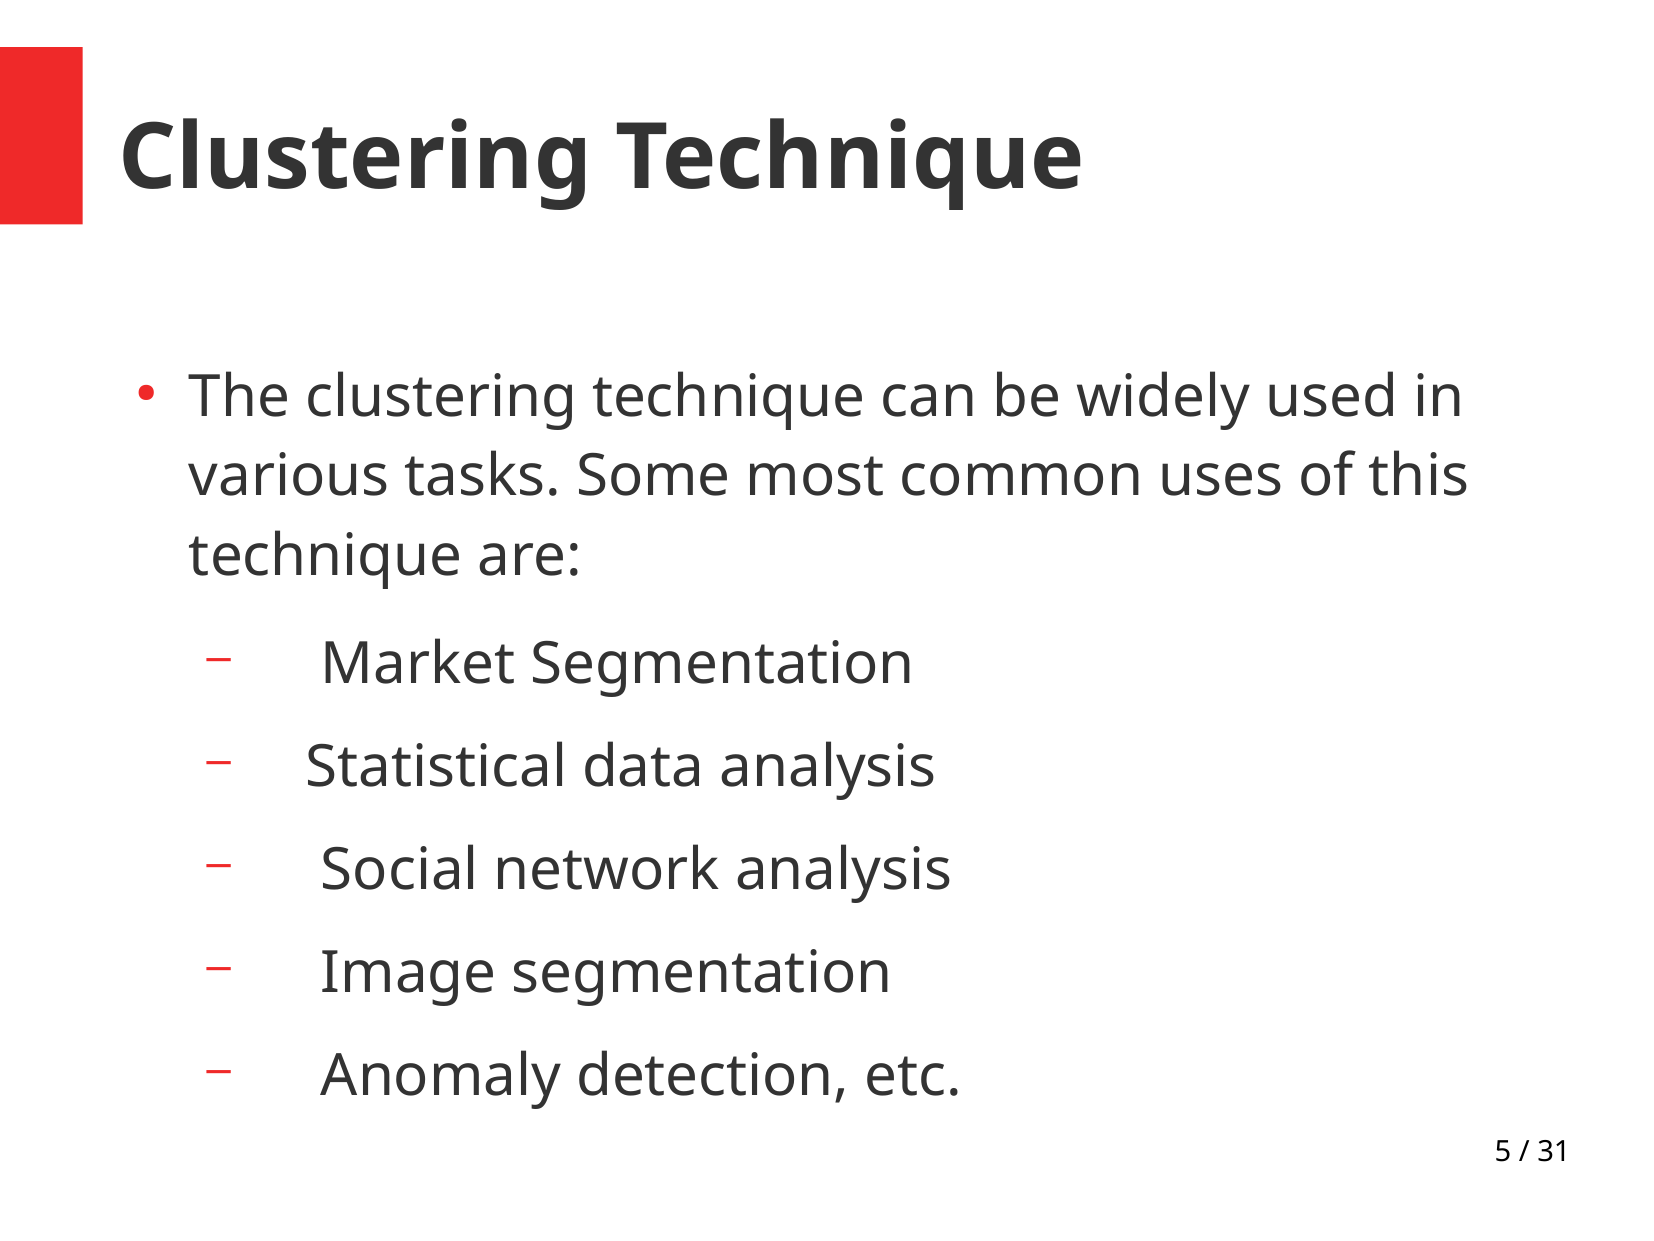

# Clustering Technique
The clustering technique can be widely used in various tasks. Some most common uses of this technique are:
 Market Segmentation
 Statistical data analysis
 Social network analysis
 Image segmentation
 Anomaly detection, etc.
5